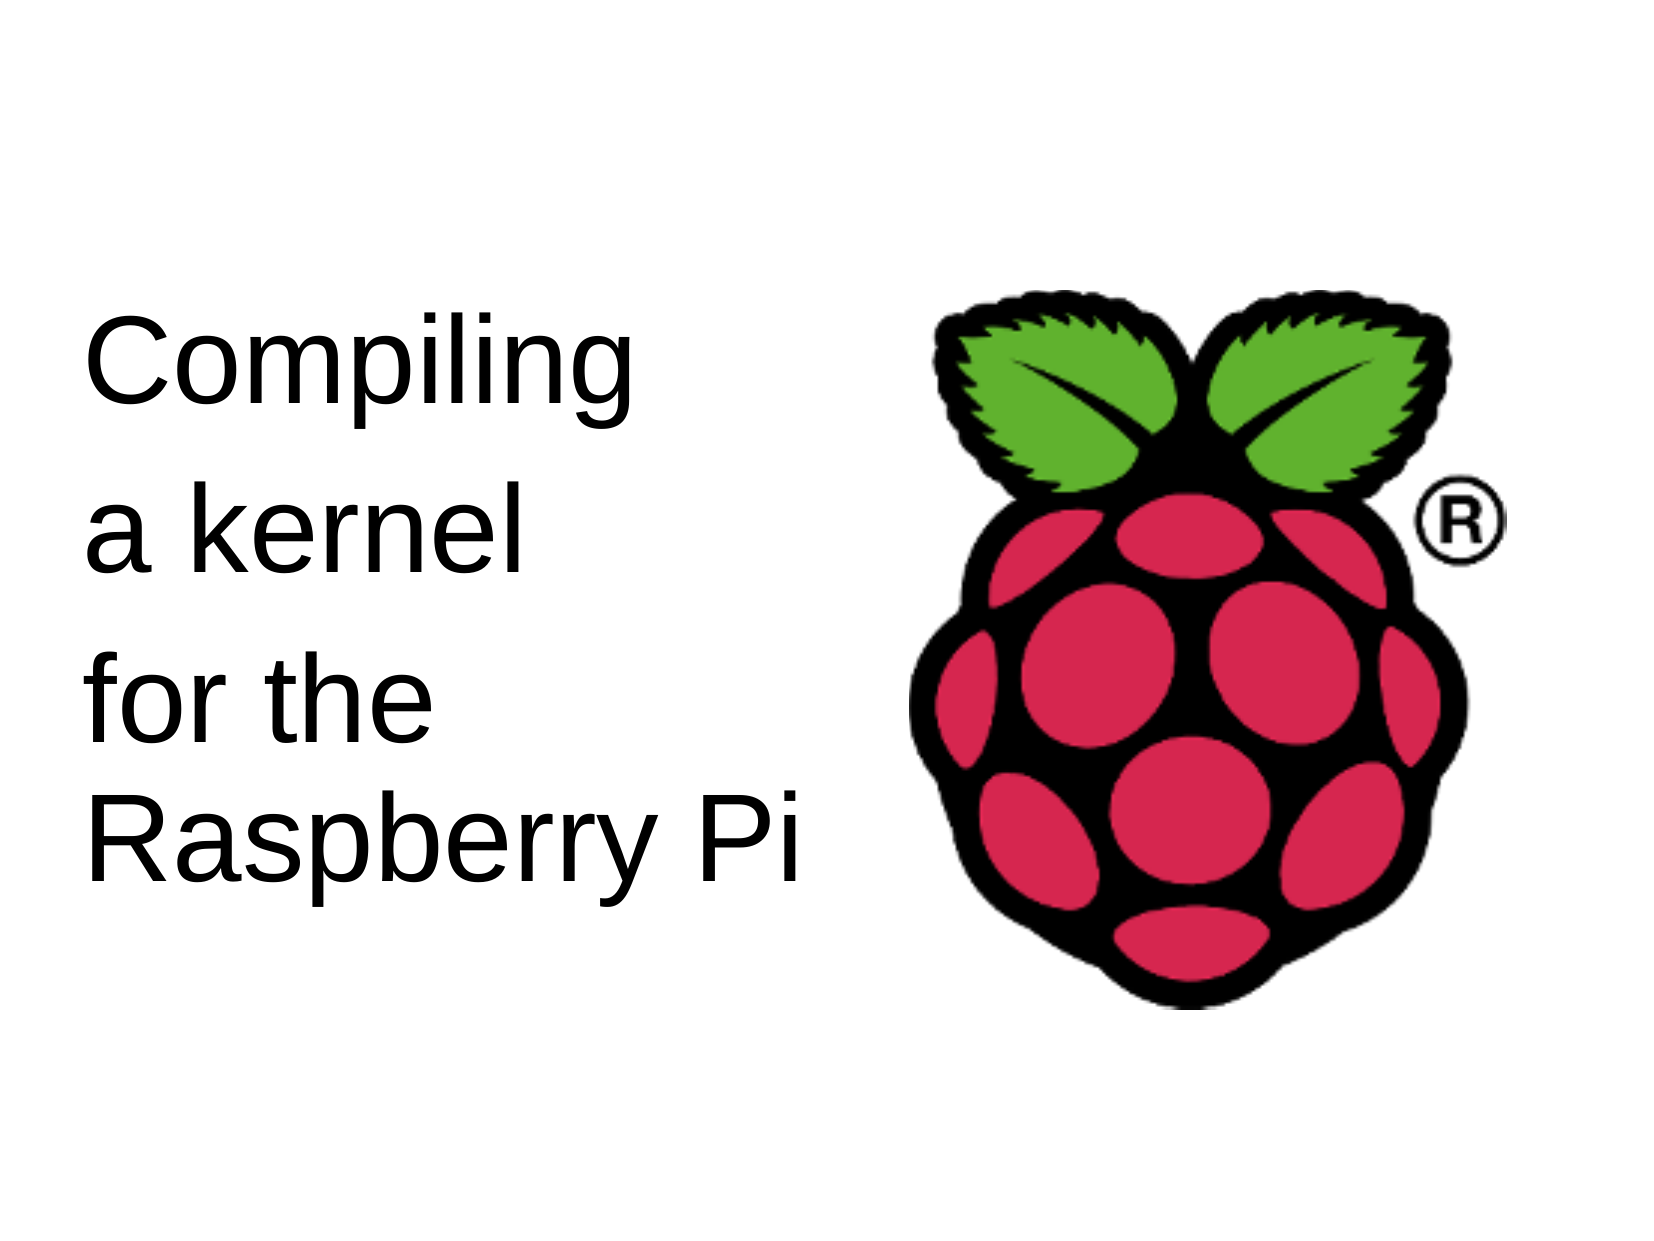

# Compiling
a kernel
for the Raspberry Pi